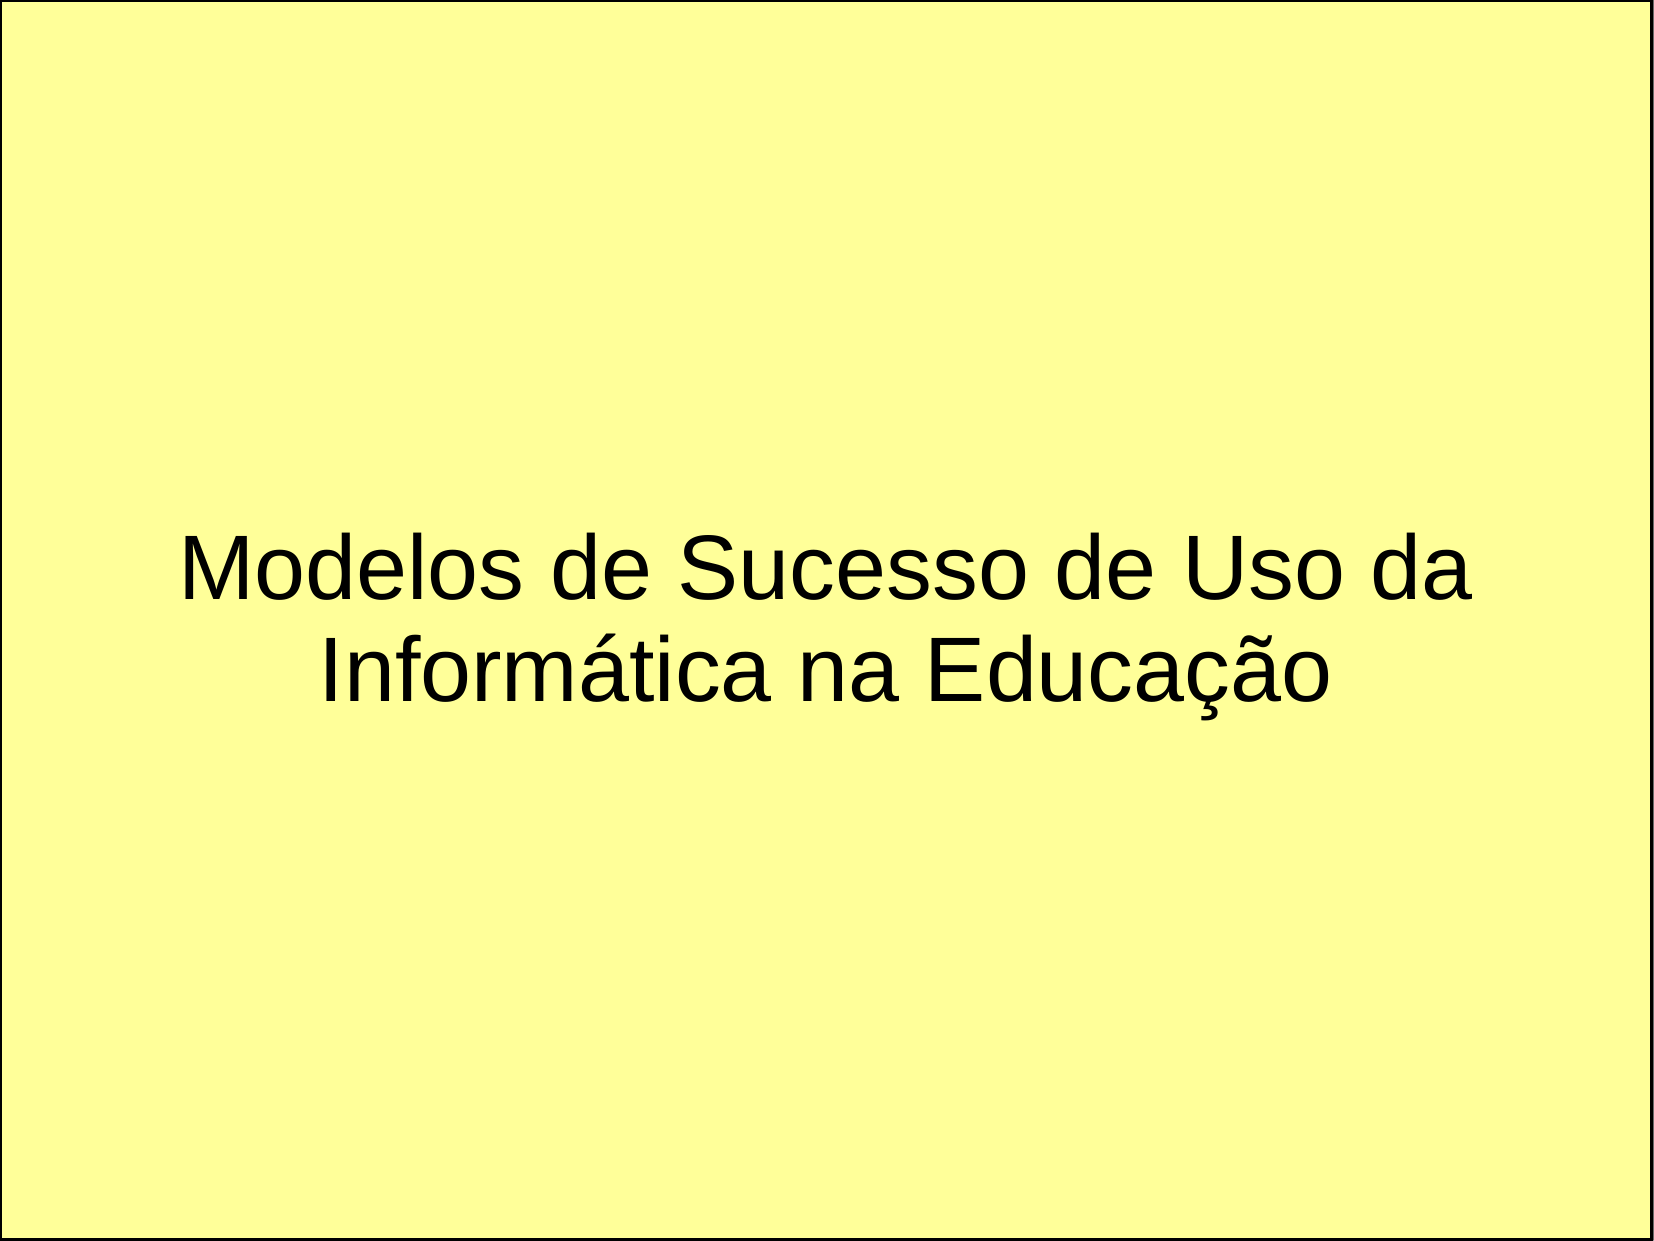

# Modelos de Sucesso de Uso da Informática na Educação